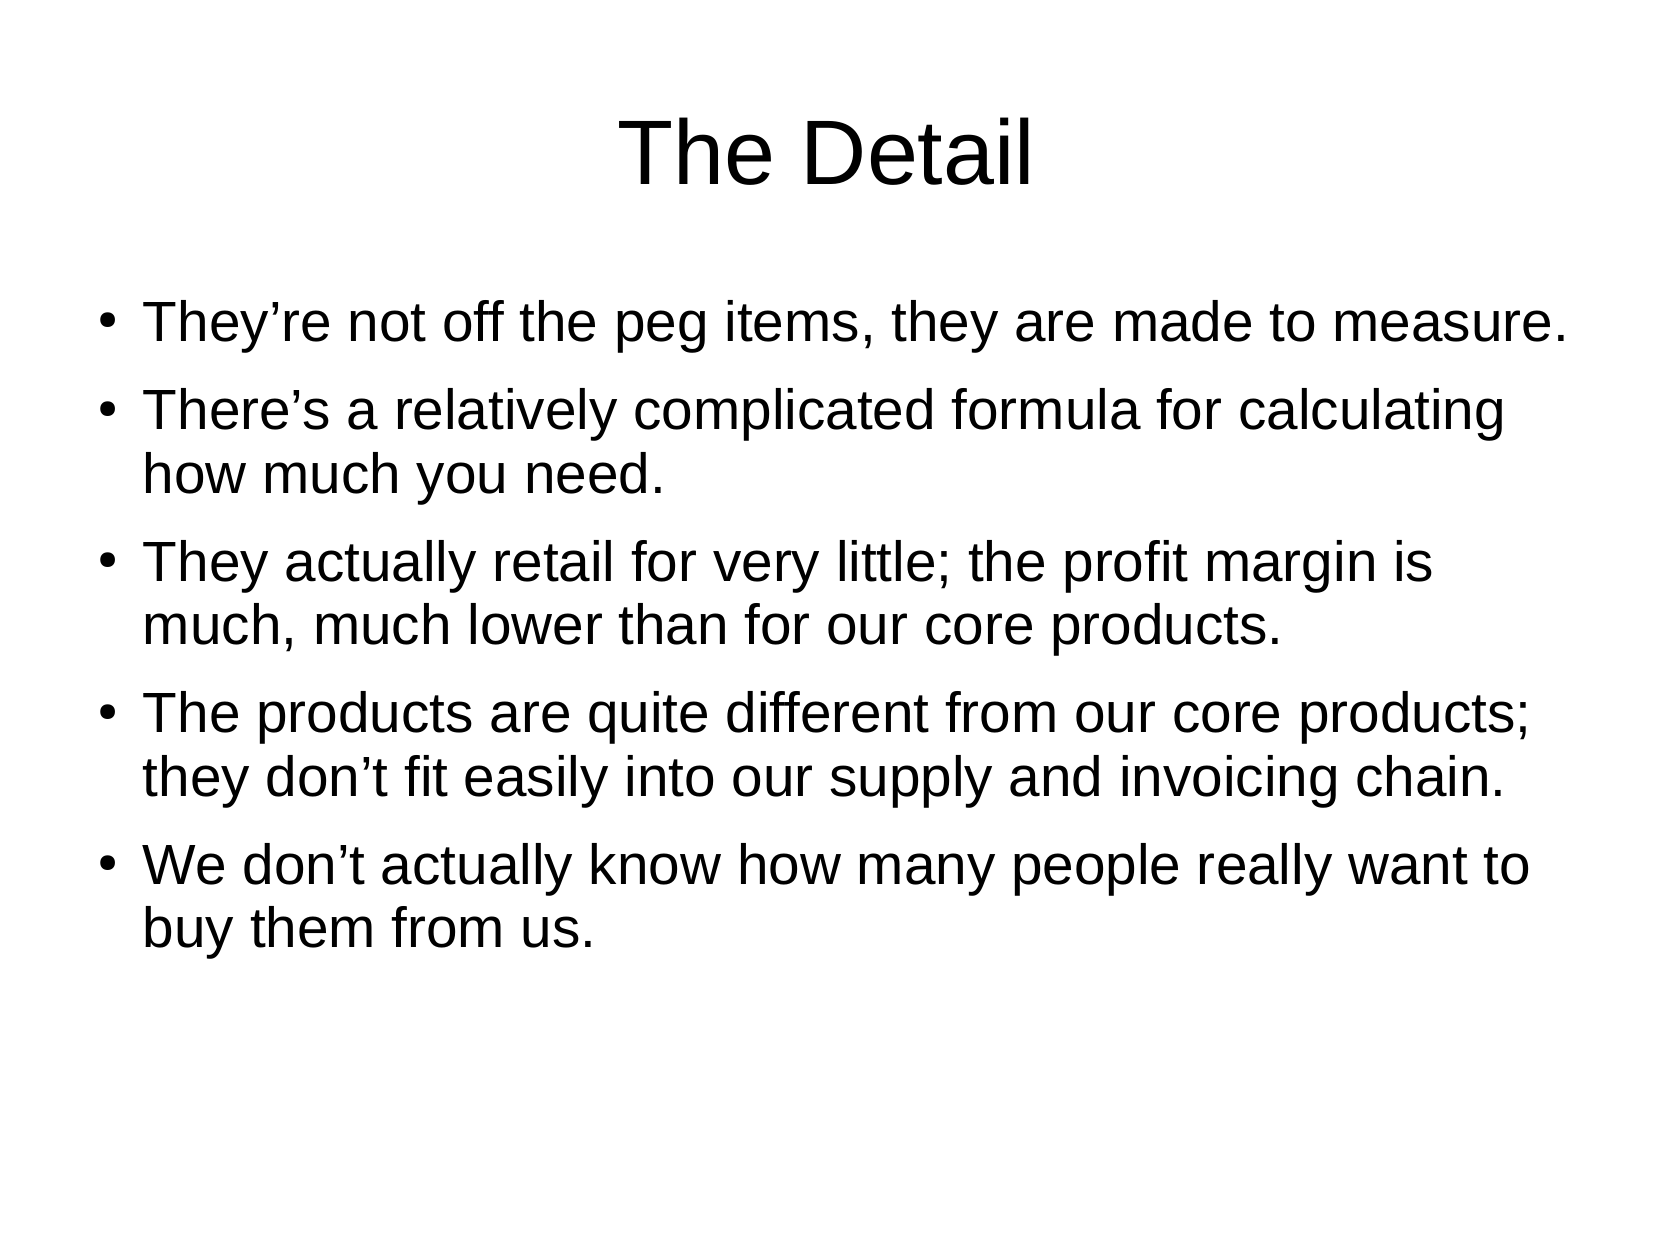

# The Detail
They’re not off the peg items, they are made to measure.
There’s a relatively complicated formula for calculating how much you need.
They actually retail for very little; the profit margin is much, much lower than for our core products.
The products are quite different from our core products; they don’t fit easily into our supply and invoicing chain.
We don’t actually know how many people really want to buy them from us.